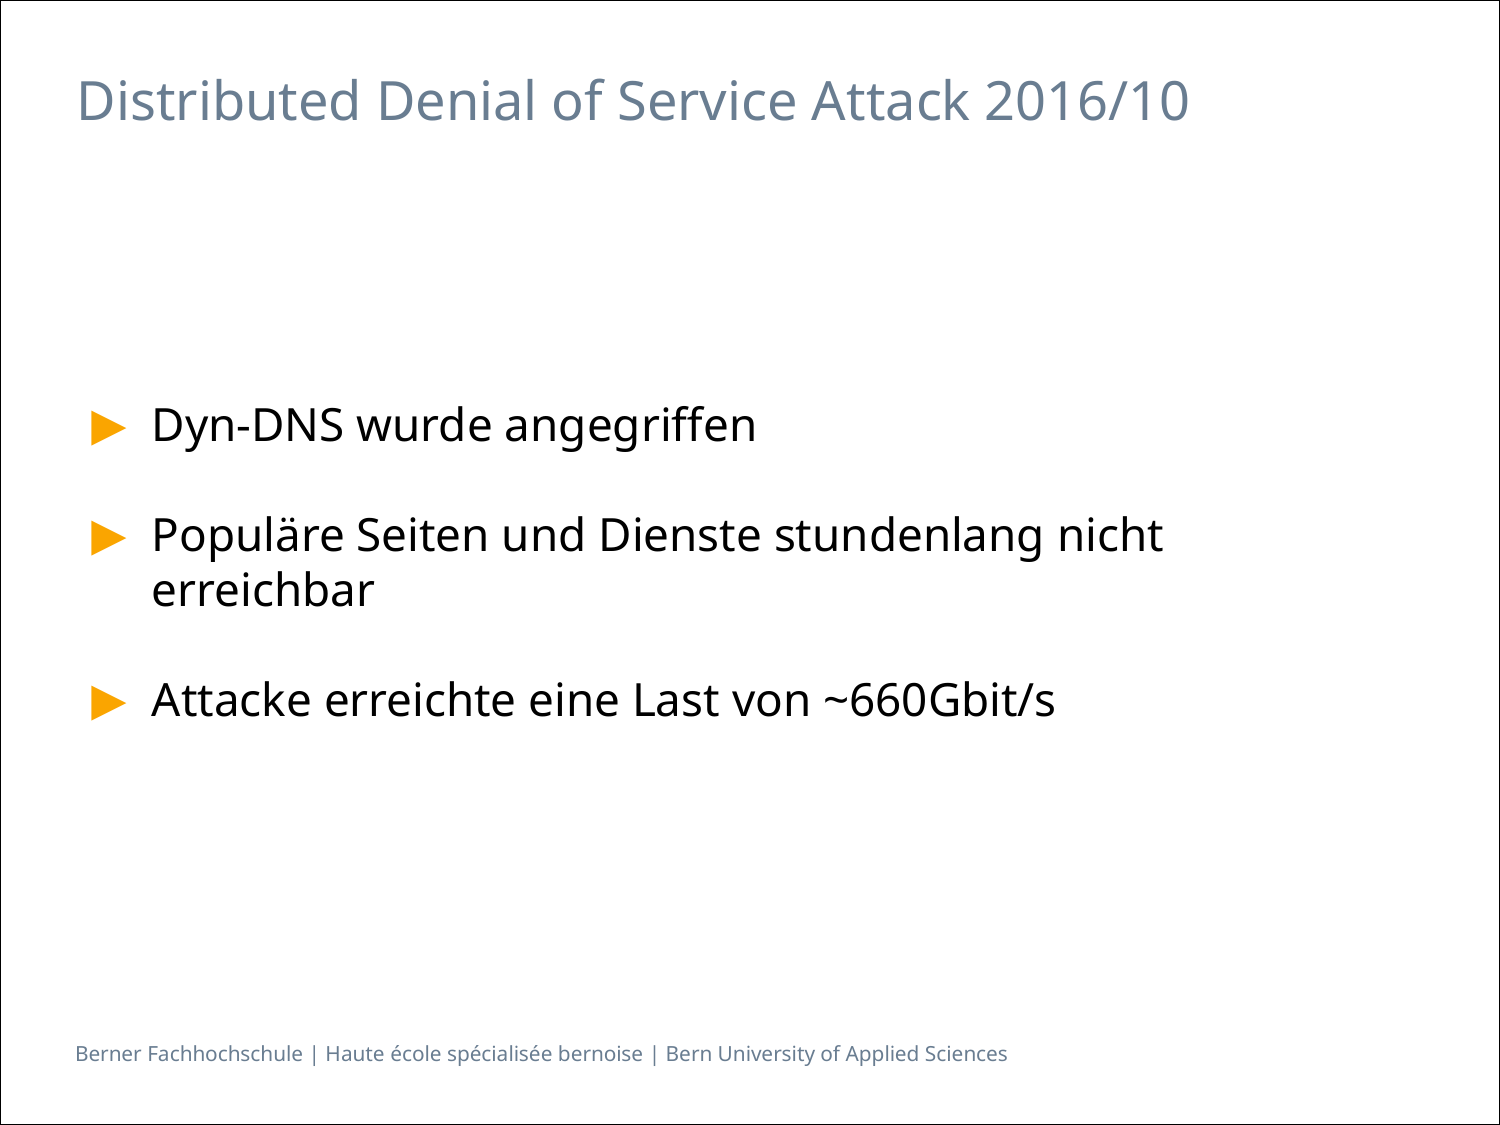

# Distributed Denial of Service Attack 2016/10
Dyn-DNS wurde angegriffen
Populäre Seiten und Dienste stundenlang nicht erreichbar
Attacke erreichte eine Last von ~660Gbit/s